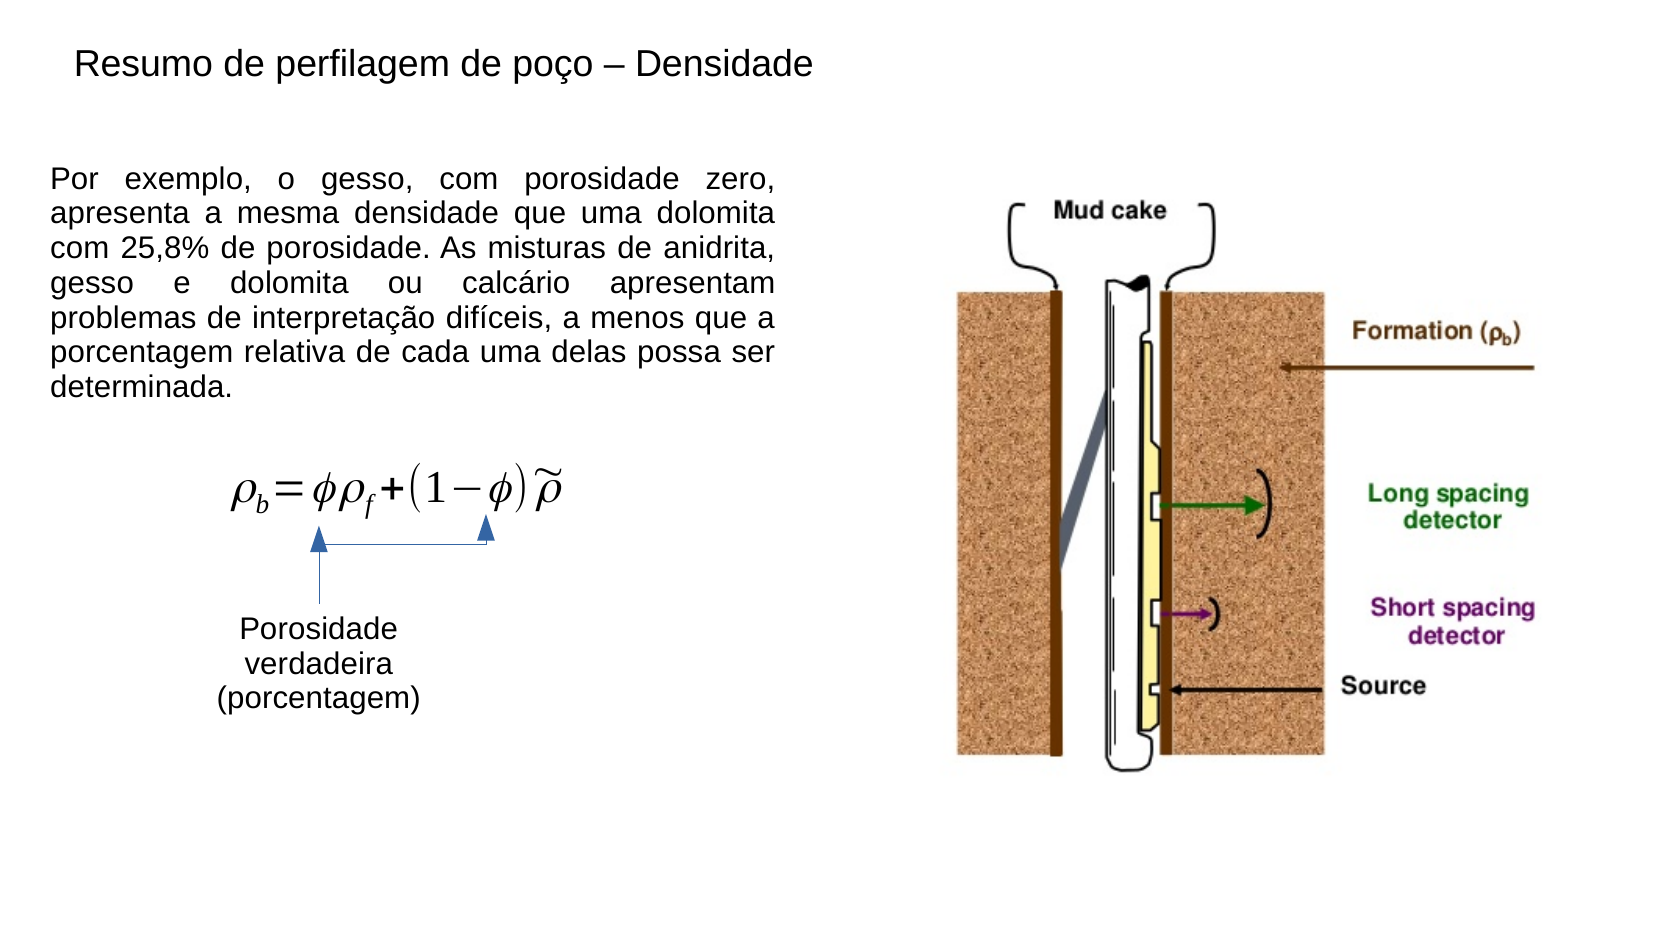

Resumo de perfilagem de poço – Densidade
Por exemplo, o gesso, com porosidade zero, apresenta a mesma densidade que uma dolomita com 25,8% de porosidade. As misturas de anidrita, gesso e dolomita ou calcário apresentam problemas de interpretação difíceis, a menos que a porcentagem relativa de cada uma delas possa ser determinada.
Porosidade verdadeira (porcentagem)